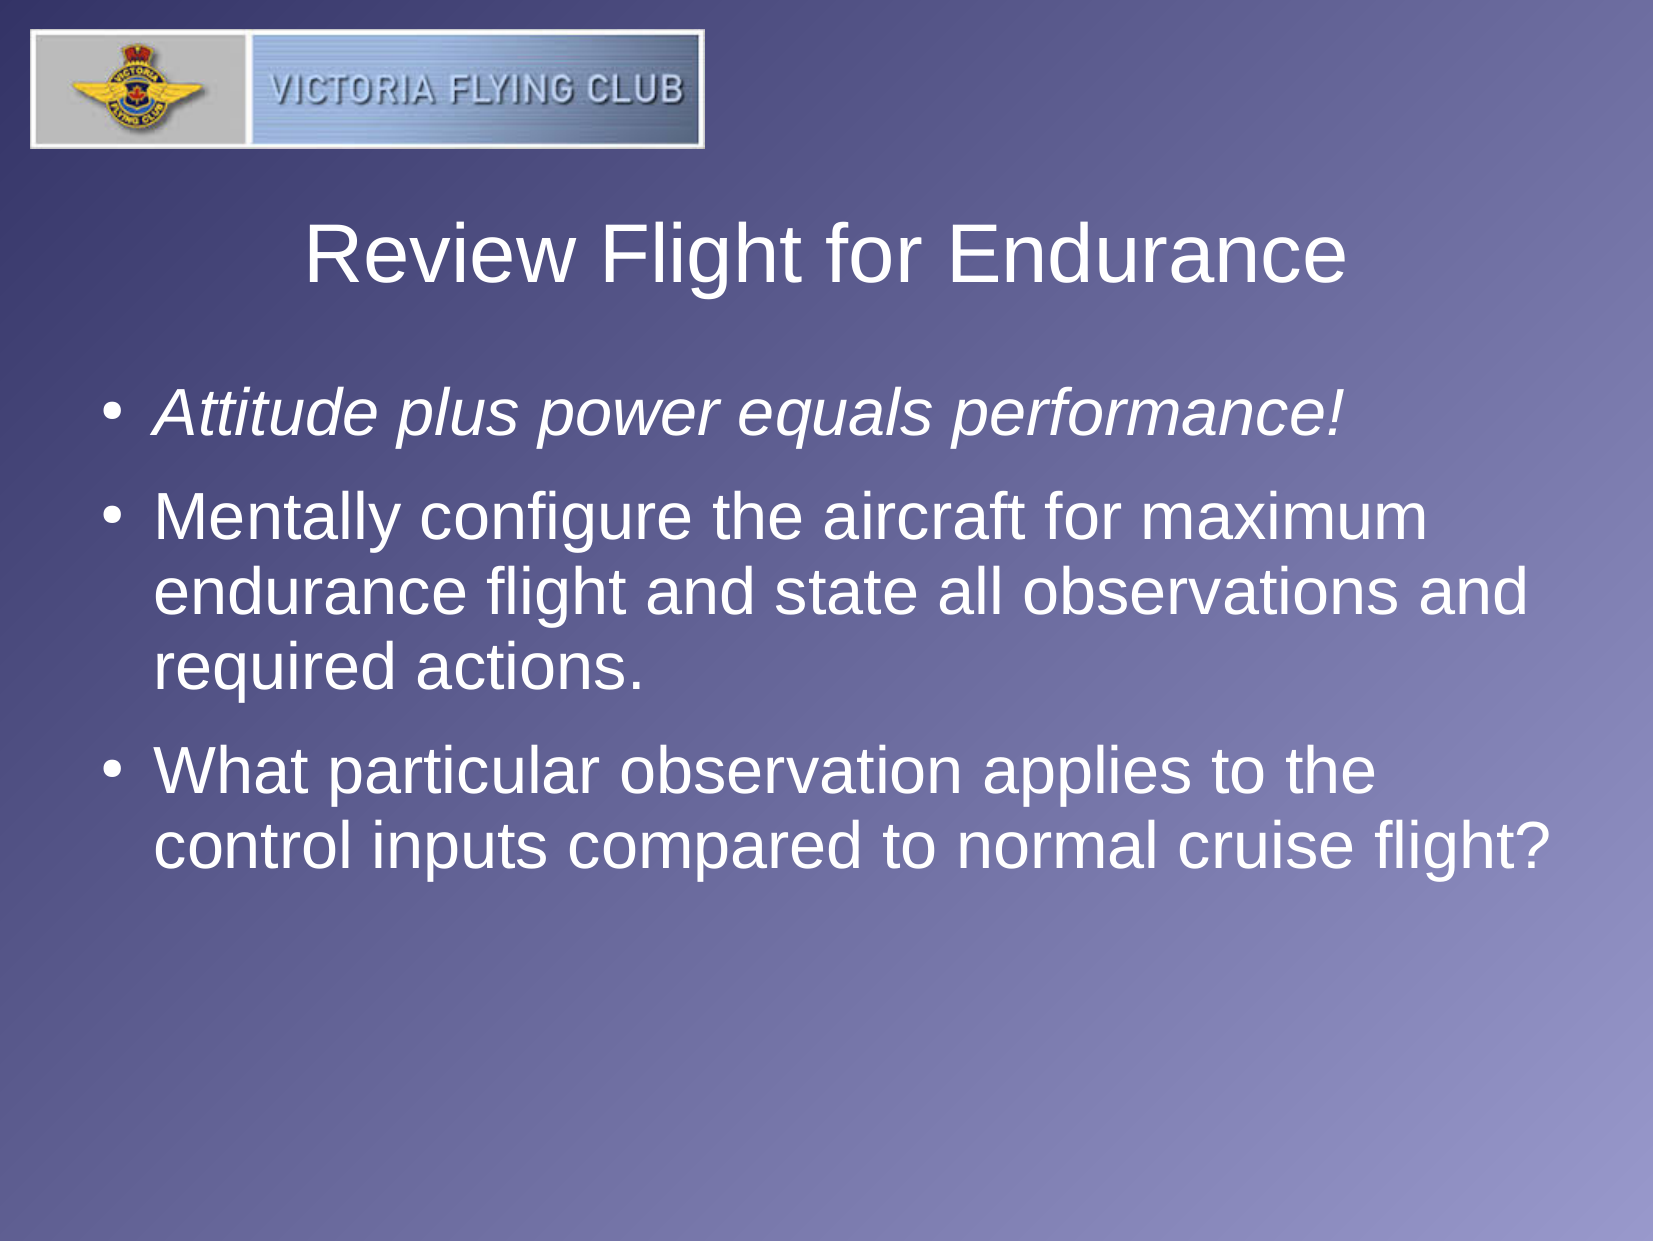

# Review Flight for Endurance
Attitude plus power equals performance!
Mentally configure the aircraft for maximum endurance flight and state all observations and required actions.
What particular observation applies to the control inputs compared to normal cruise flight?